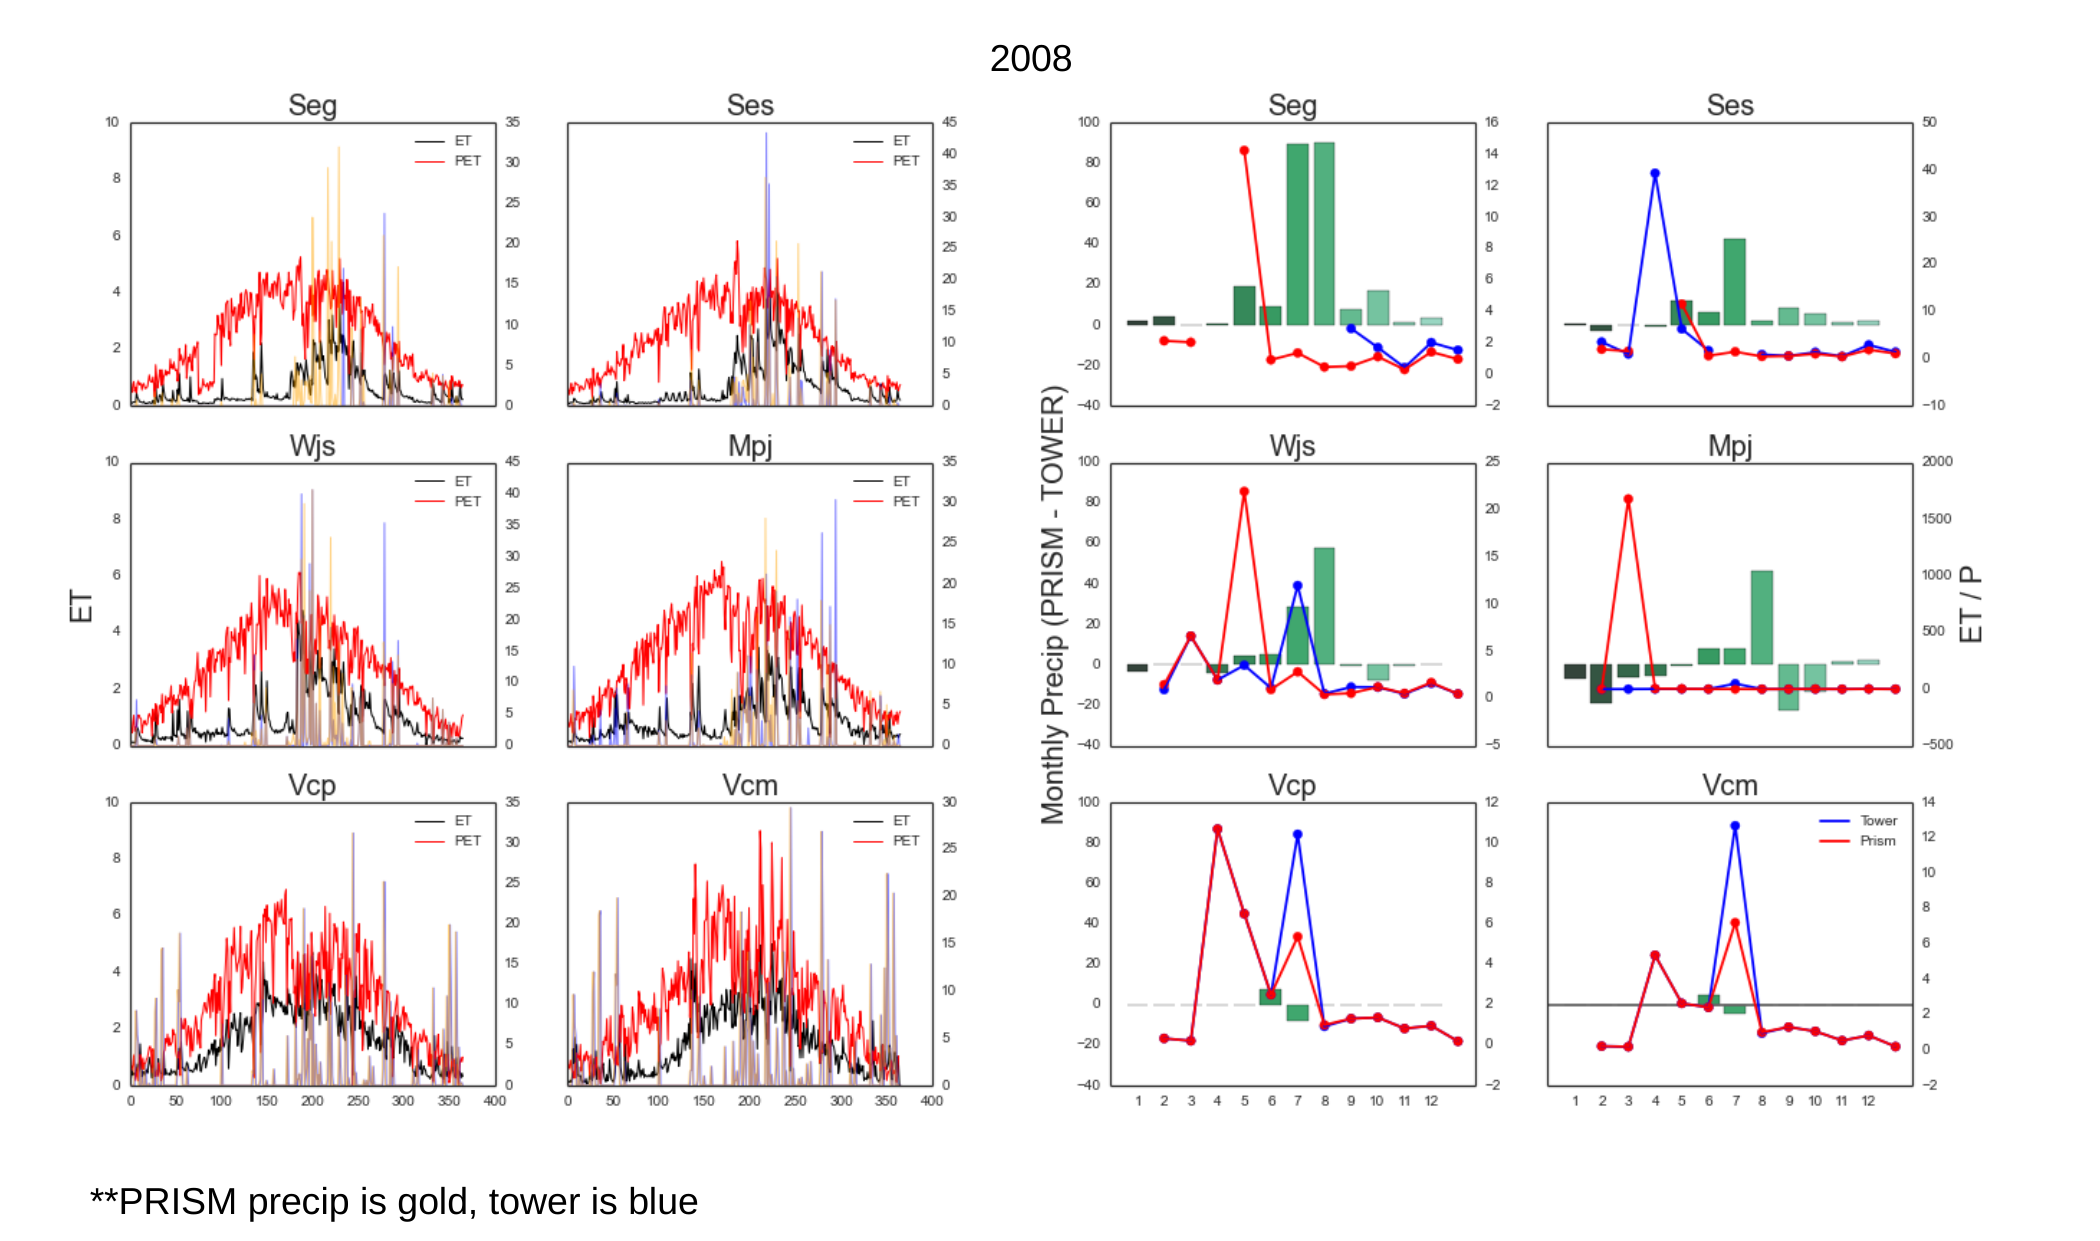

2008
**PRISM precip is gold, tower is blue